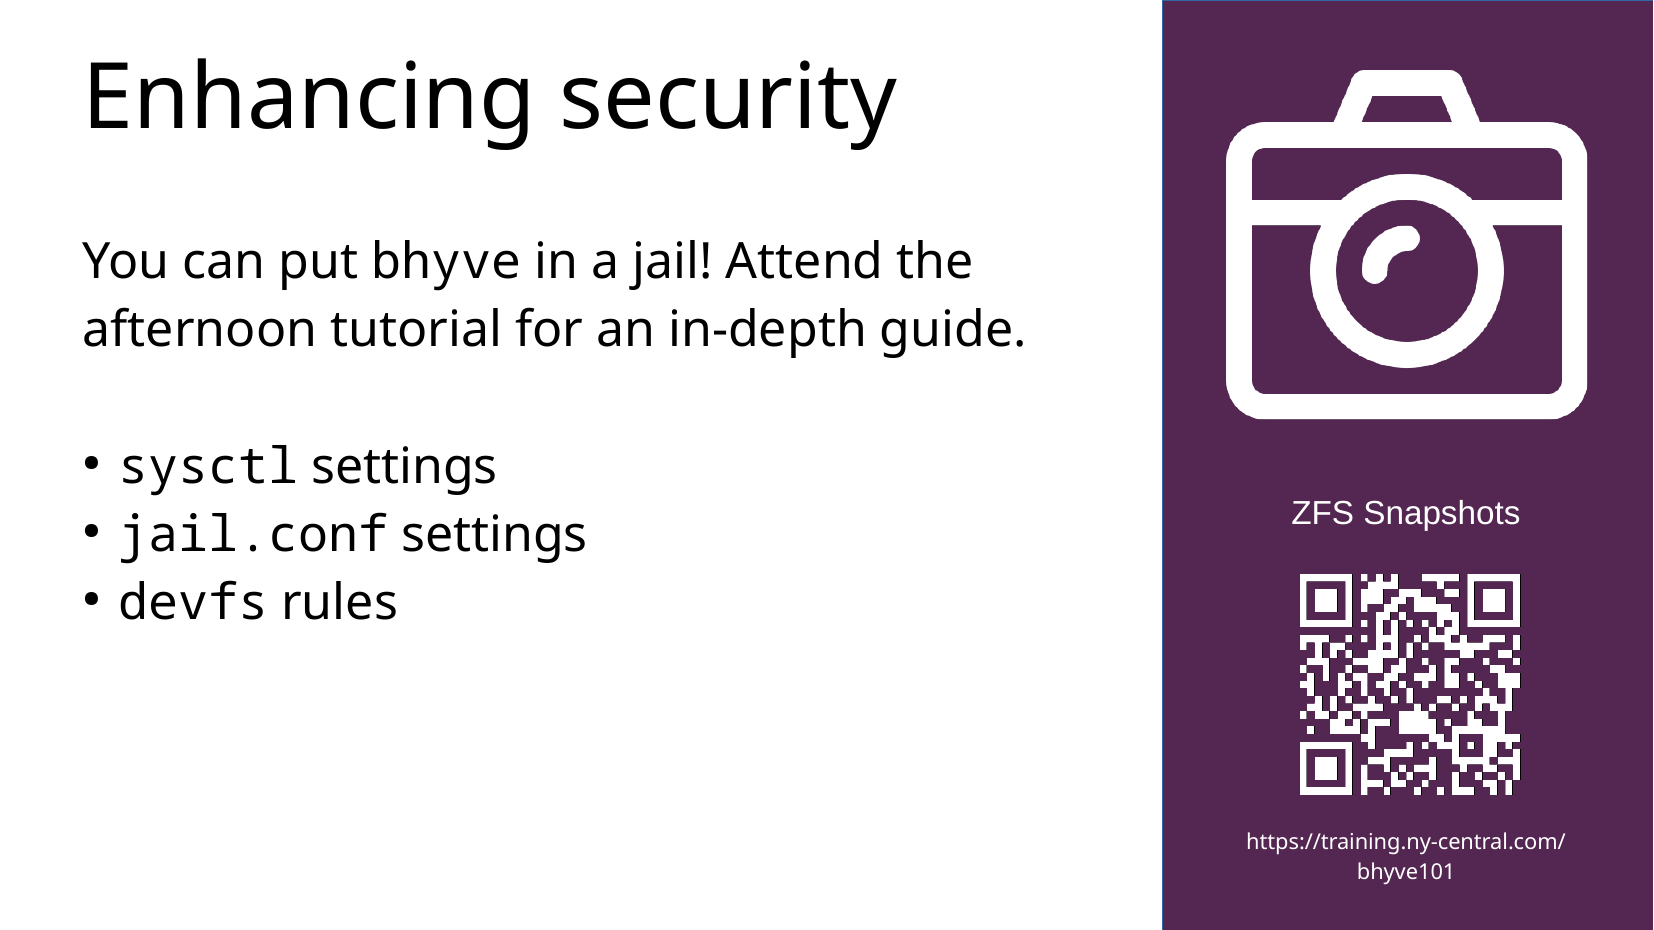

# Enhancing security
You can put bhyve in a jail! Attend the afternoon tutorial for an in-depth guide.
sysctl settings
jail.conf settings
devfs rules
ZFS Snapshots
https://training.ny-central.com/bhyve101